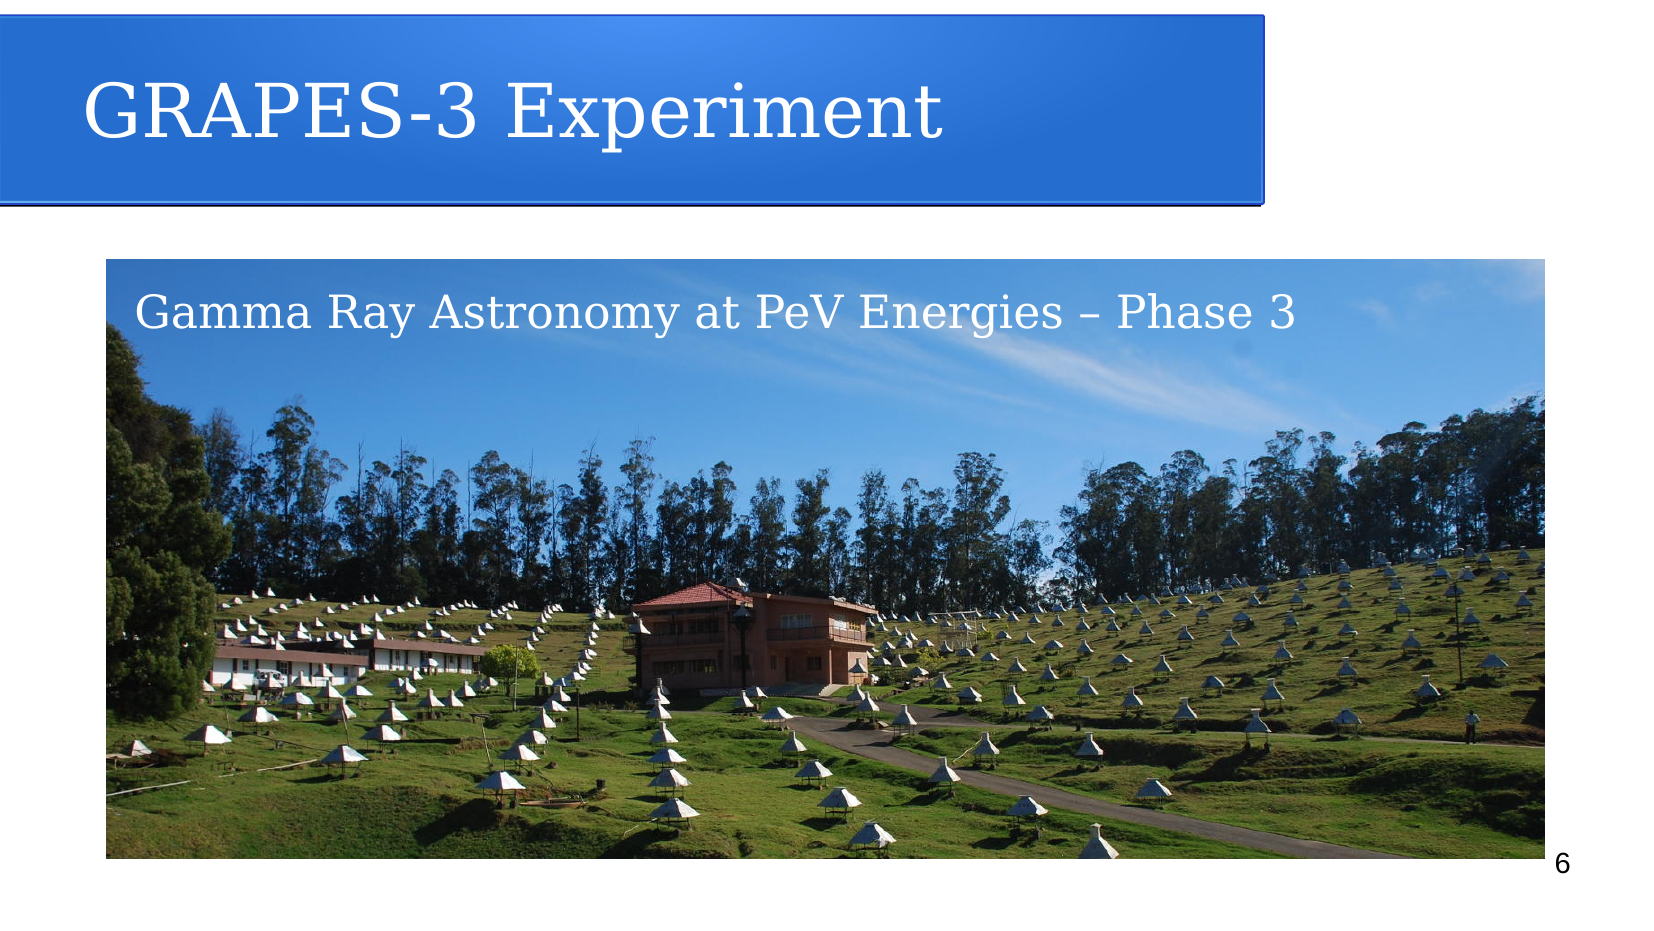

# GRAPES-3 Experiment
Gamma Ray Astronomy at PeV Energies – Phase 3